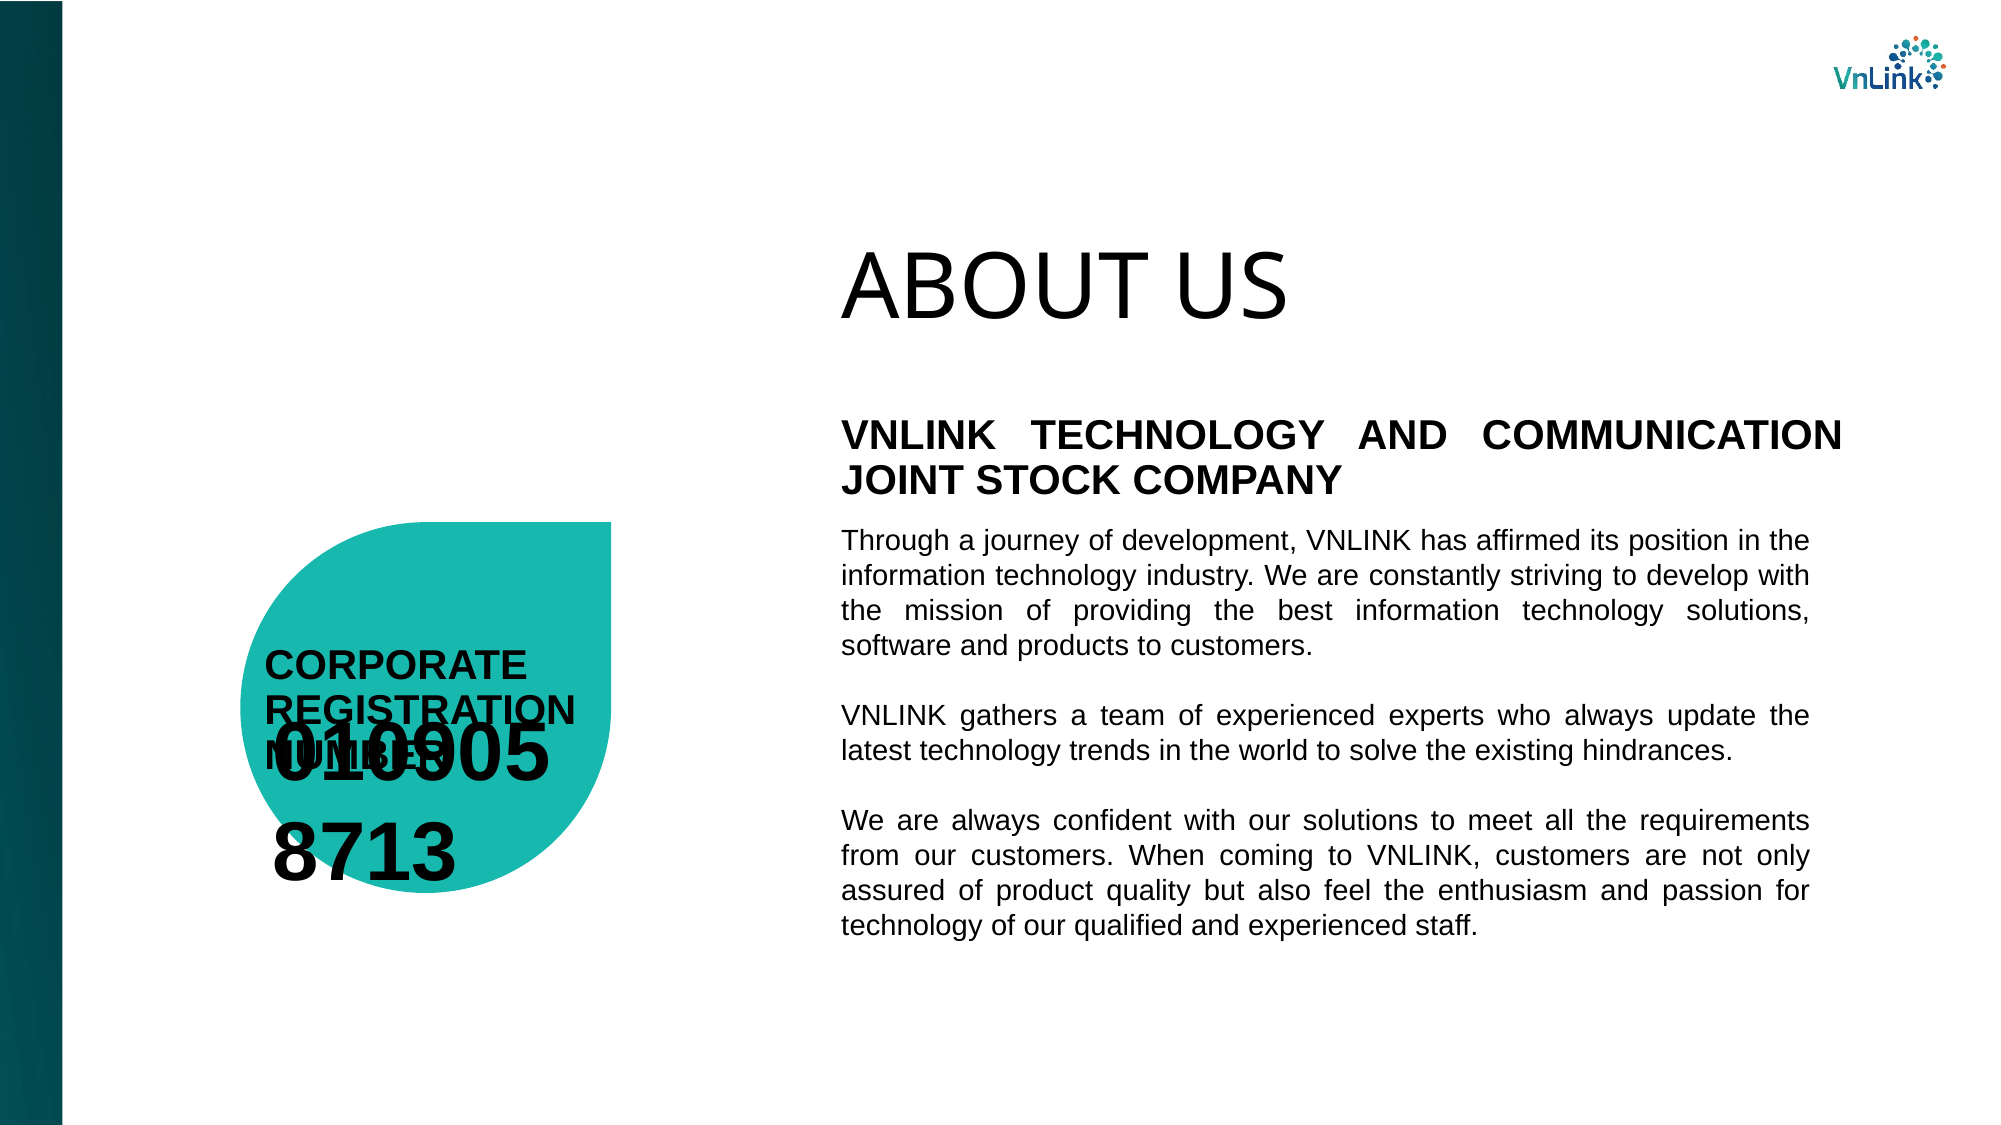

# ABOUT US
VNLINK TECHNOLOGY AND COMMUNICATION JOINT STOCK COMPANY
Through a journey of development, VNLINK has affirmed its position in the information technology industry. We are constantly striving to develop with the mission of providing the best information technology solutions, software and products to customers.
VNLINK gathers a team of experienced experts who always update the latest technology trends in the world to solve the existing hindrances.
We are always confident with our solutions to meet all the requirements from our customers. When coming to VNLINK, customers are not only assured of product quality but also feel the enthusiasm and passion for technology of our qualified and experienced staff.
CORPORATE REGISTRATION NUMBER
0109058713